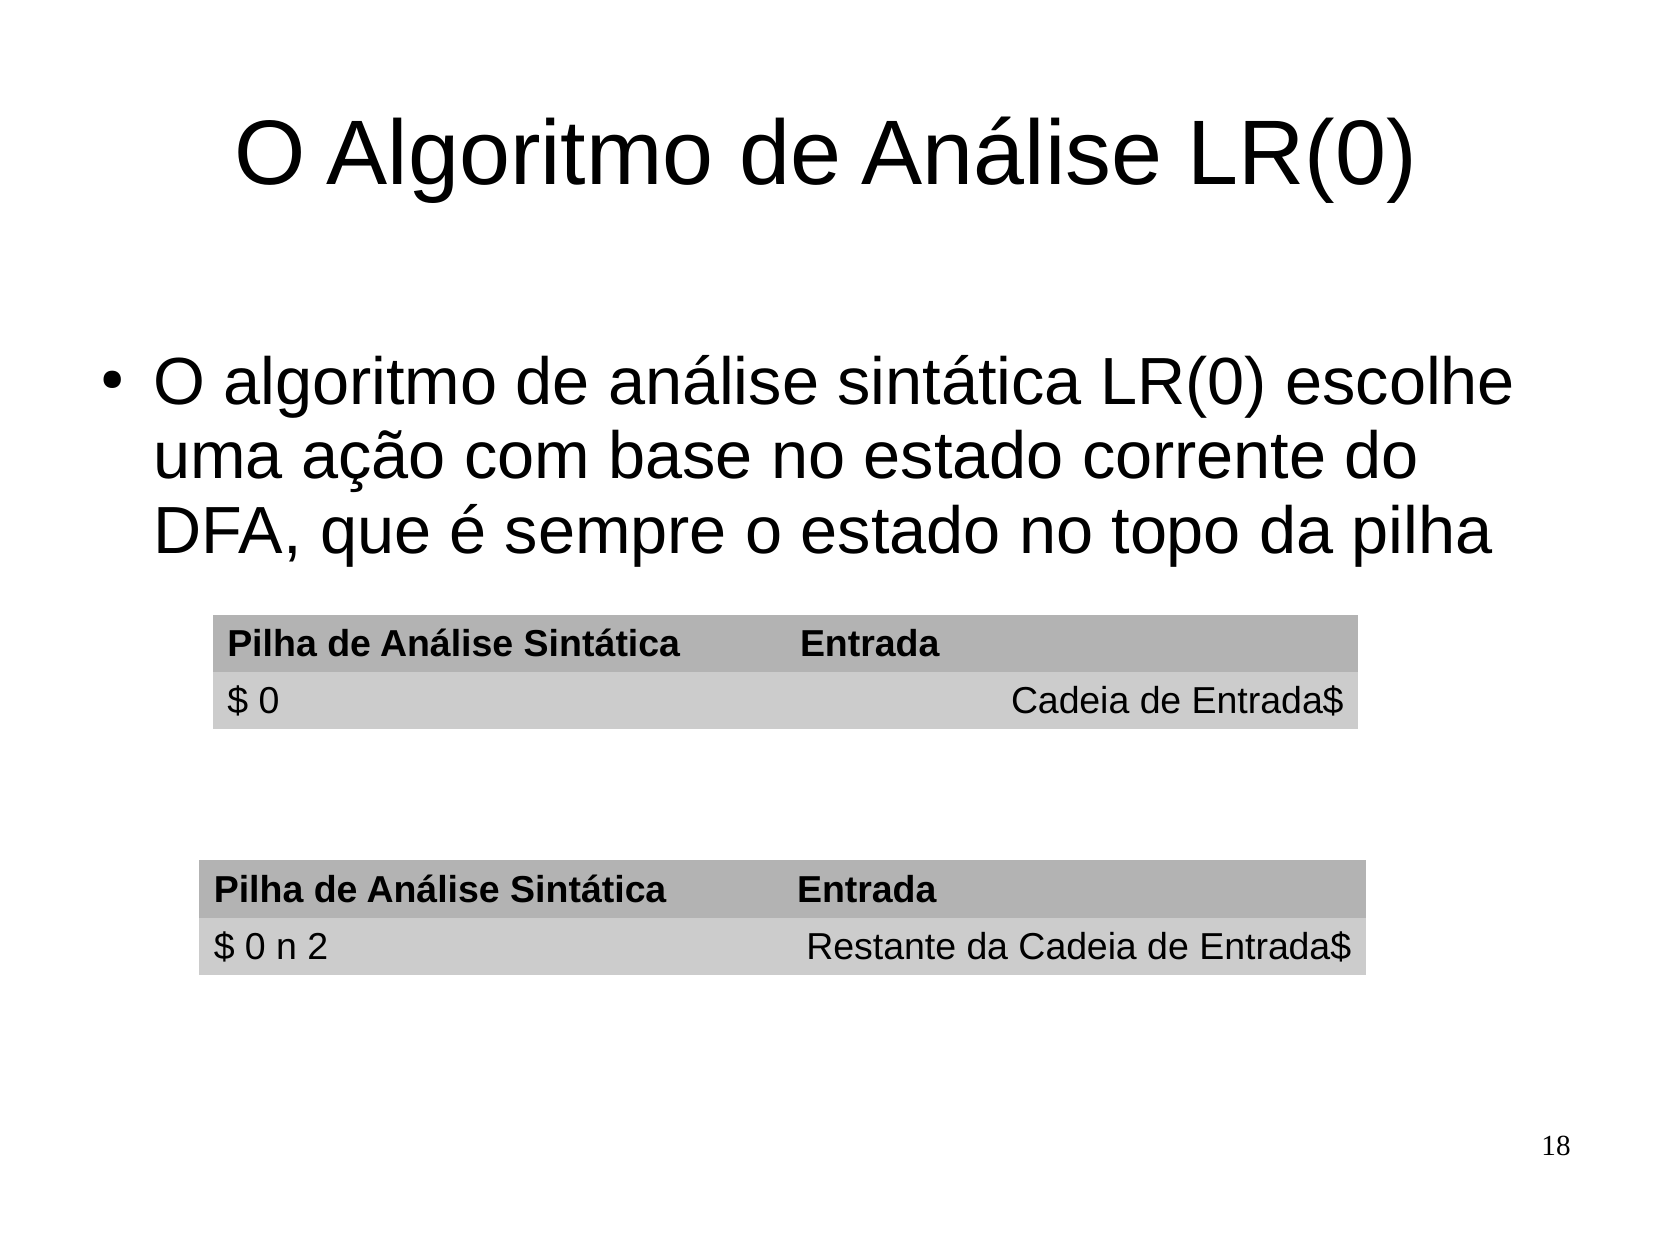

# O Algoritmo de Análise LR(0)
O algoritmo de análise sintática LR(0) escolhe uma ação com base no estado corrente do DFA, que é sempre o estado no topo da pilha
| Pilha de Análise Sintática | Entrada |
| --- | --- |
| $ 0 | Cadeia de Entrada$ |
| Pilha de Análise Sintática | Entrada |
| --- | --- |
| $ 0 n 2 | Restante da Cadeia de Entrada$ |
18